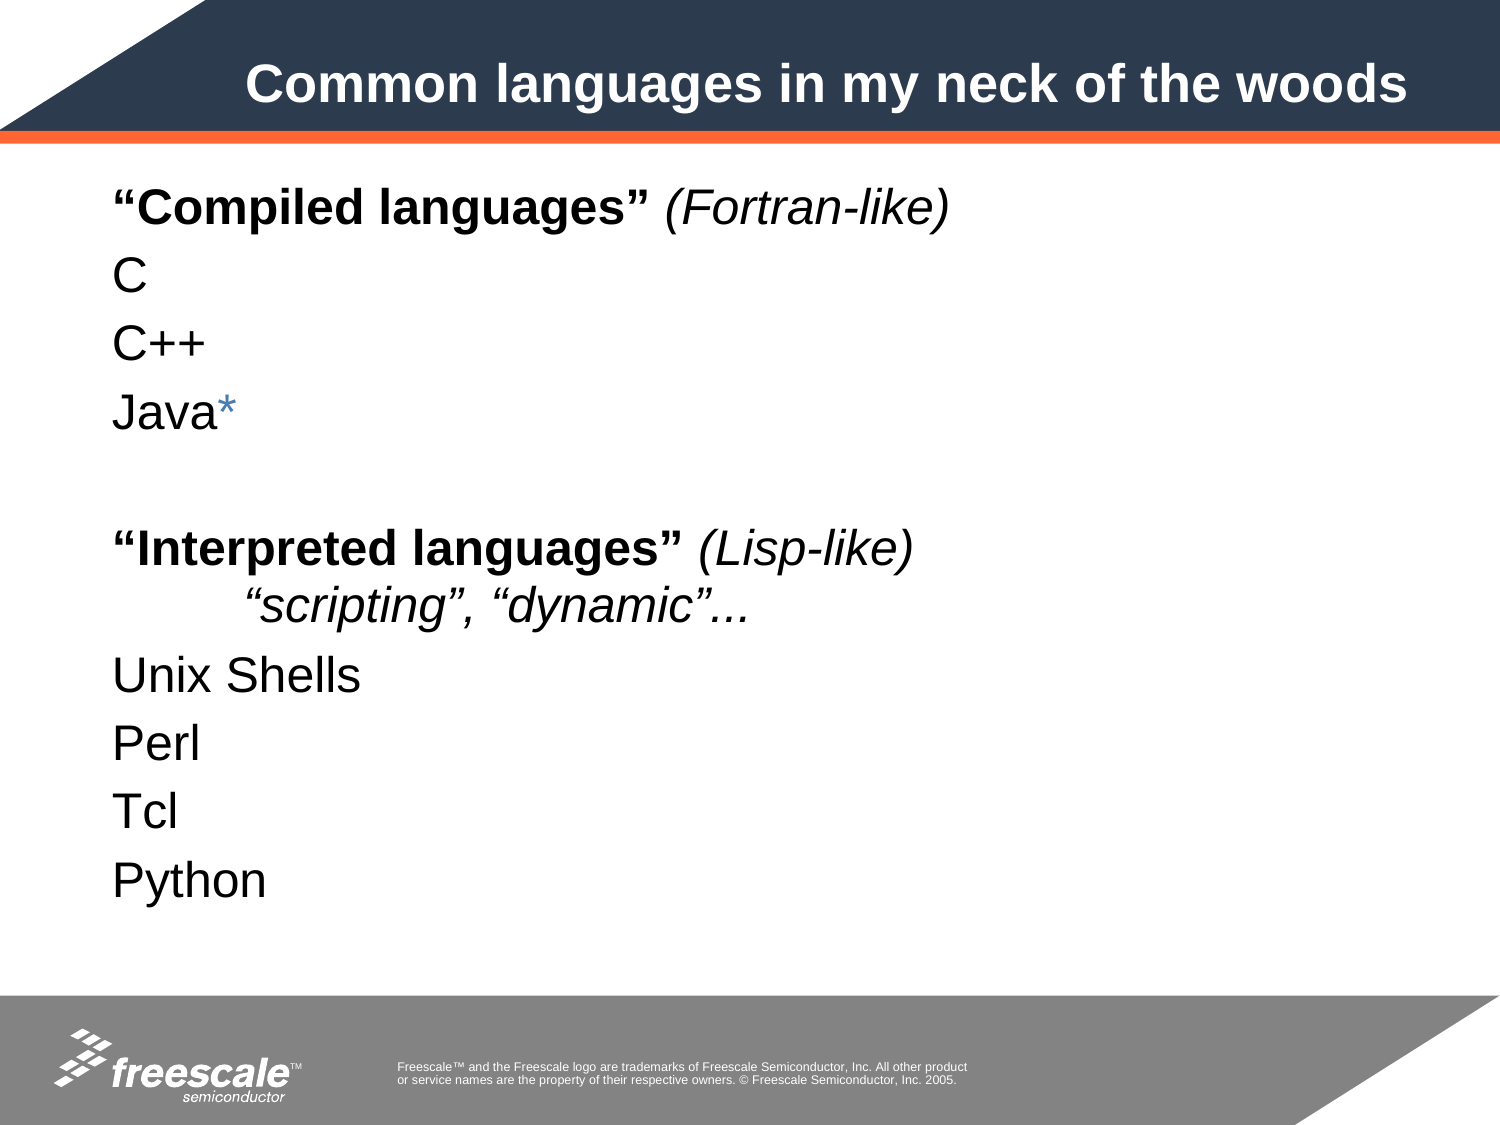

# Common languages in my neck of the woods
“Compiled languages” (Fortran-like)
C
C++
Java*
“Interpreted languages” (Lisp-like)
“scripting”, “dynamic”...
Unix Shells
Perl
Tcl
Python